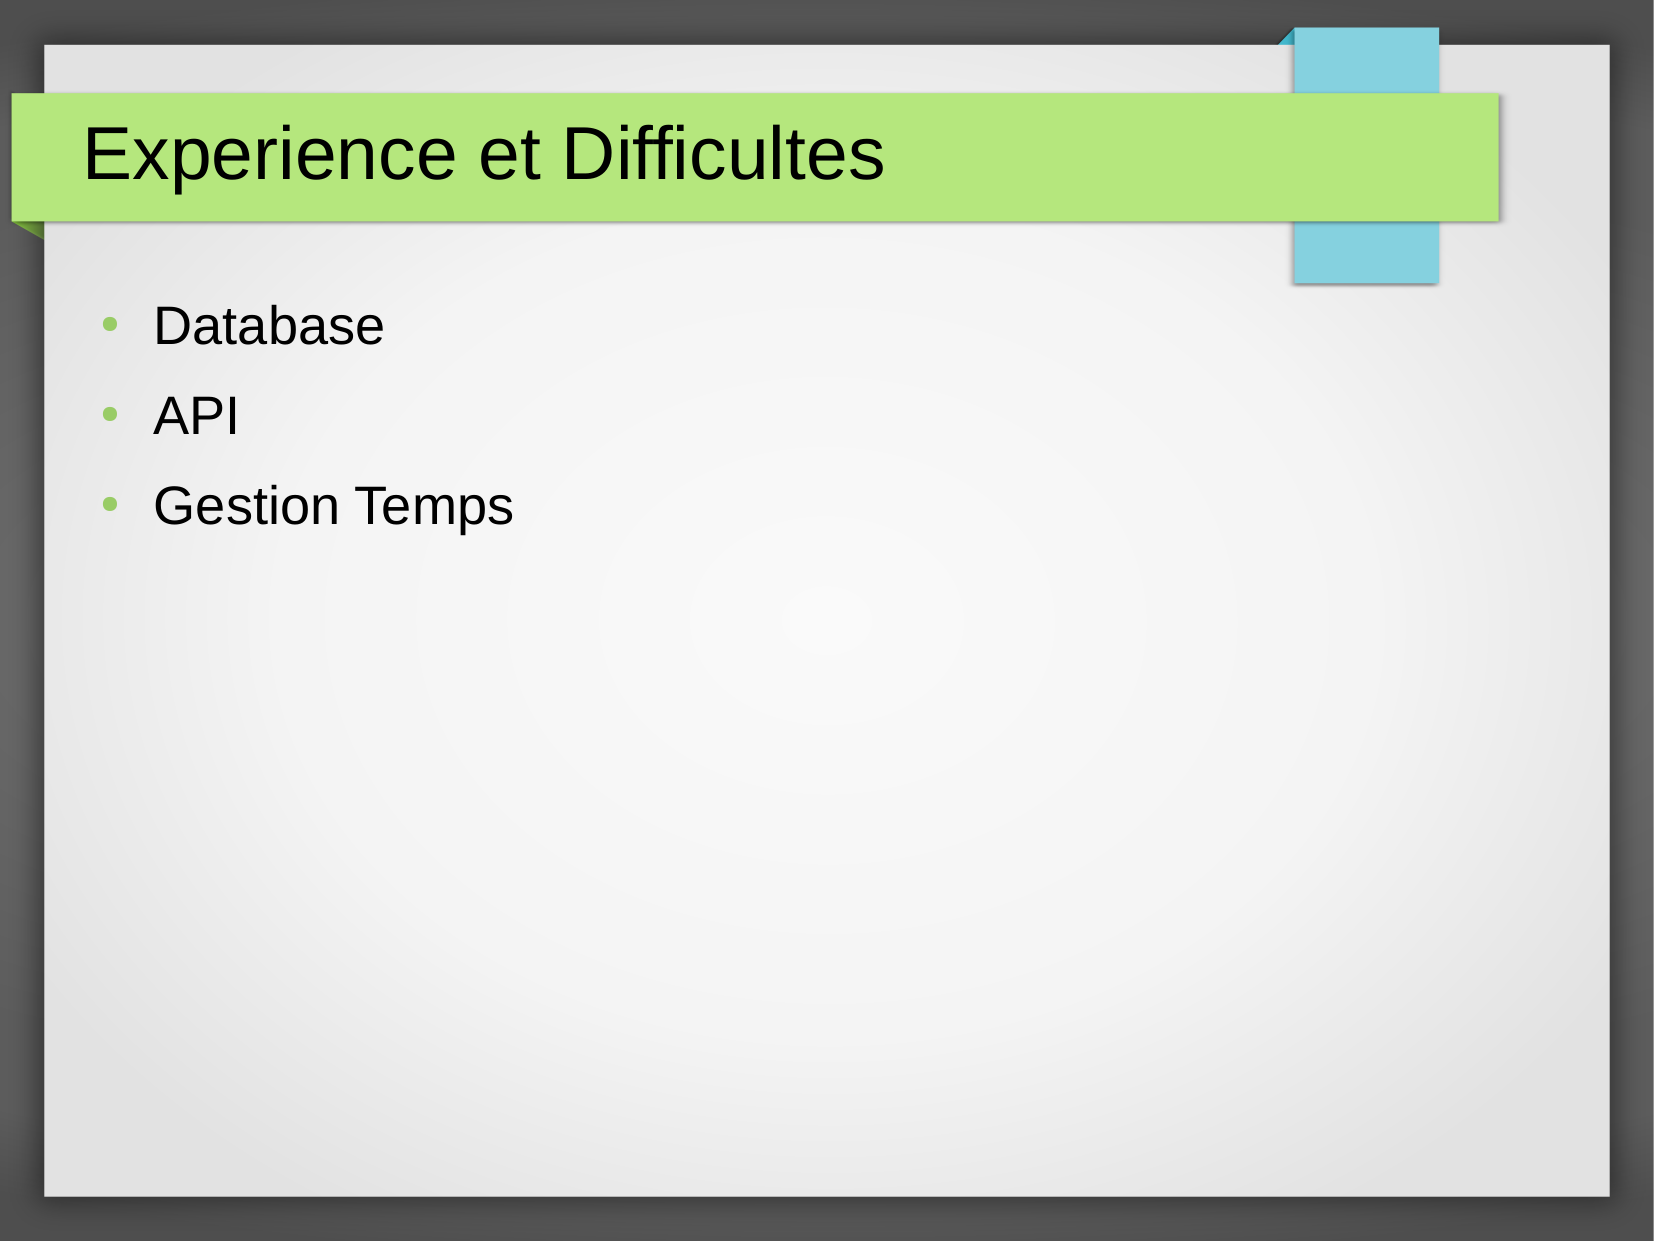

# Experience et Difficultes
Database
API
Gestion Temps